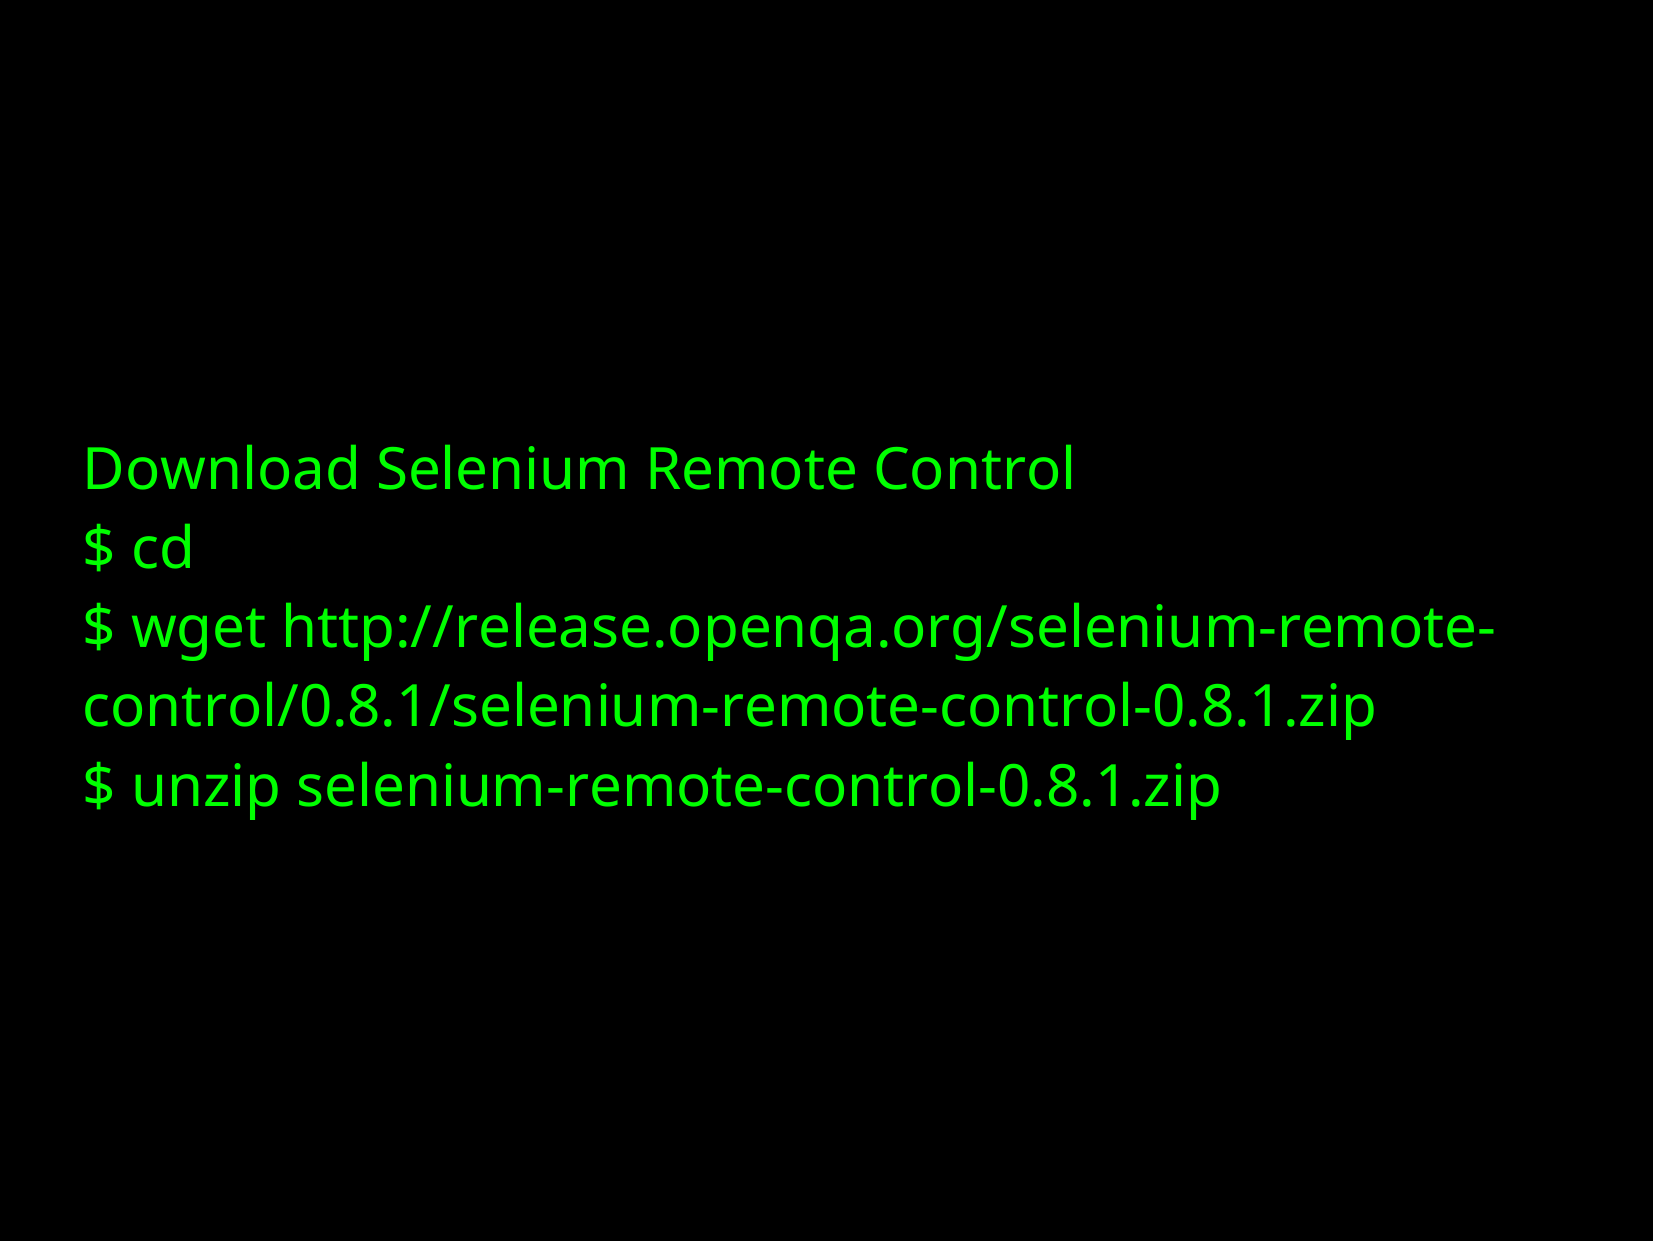

# Download Selenium Remote Control $ cd $ wget http://release.openqa.org/selenium-remote-control/0.8.1/selenium-remote-control-0.8.1.zip $ unzip selenium-remote-control-0.8.1.zip